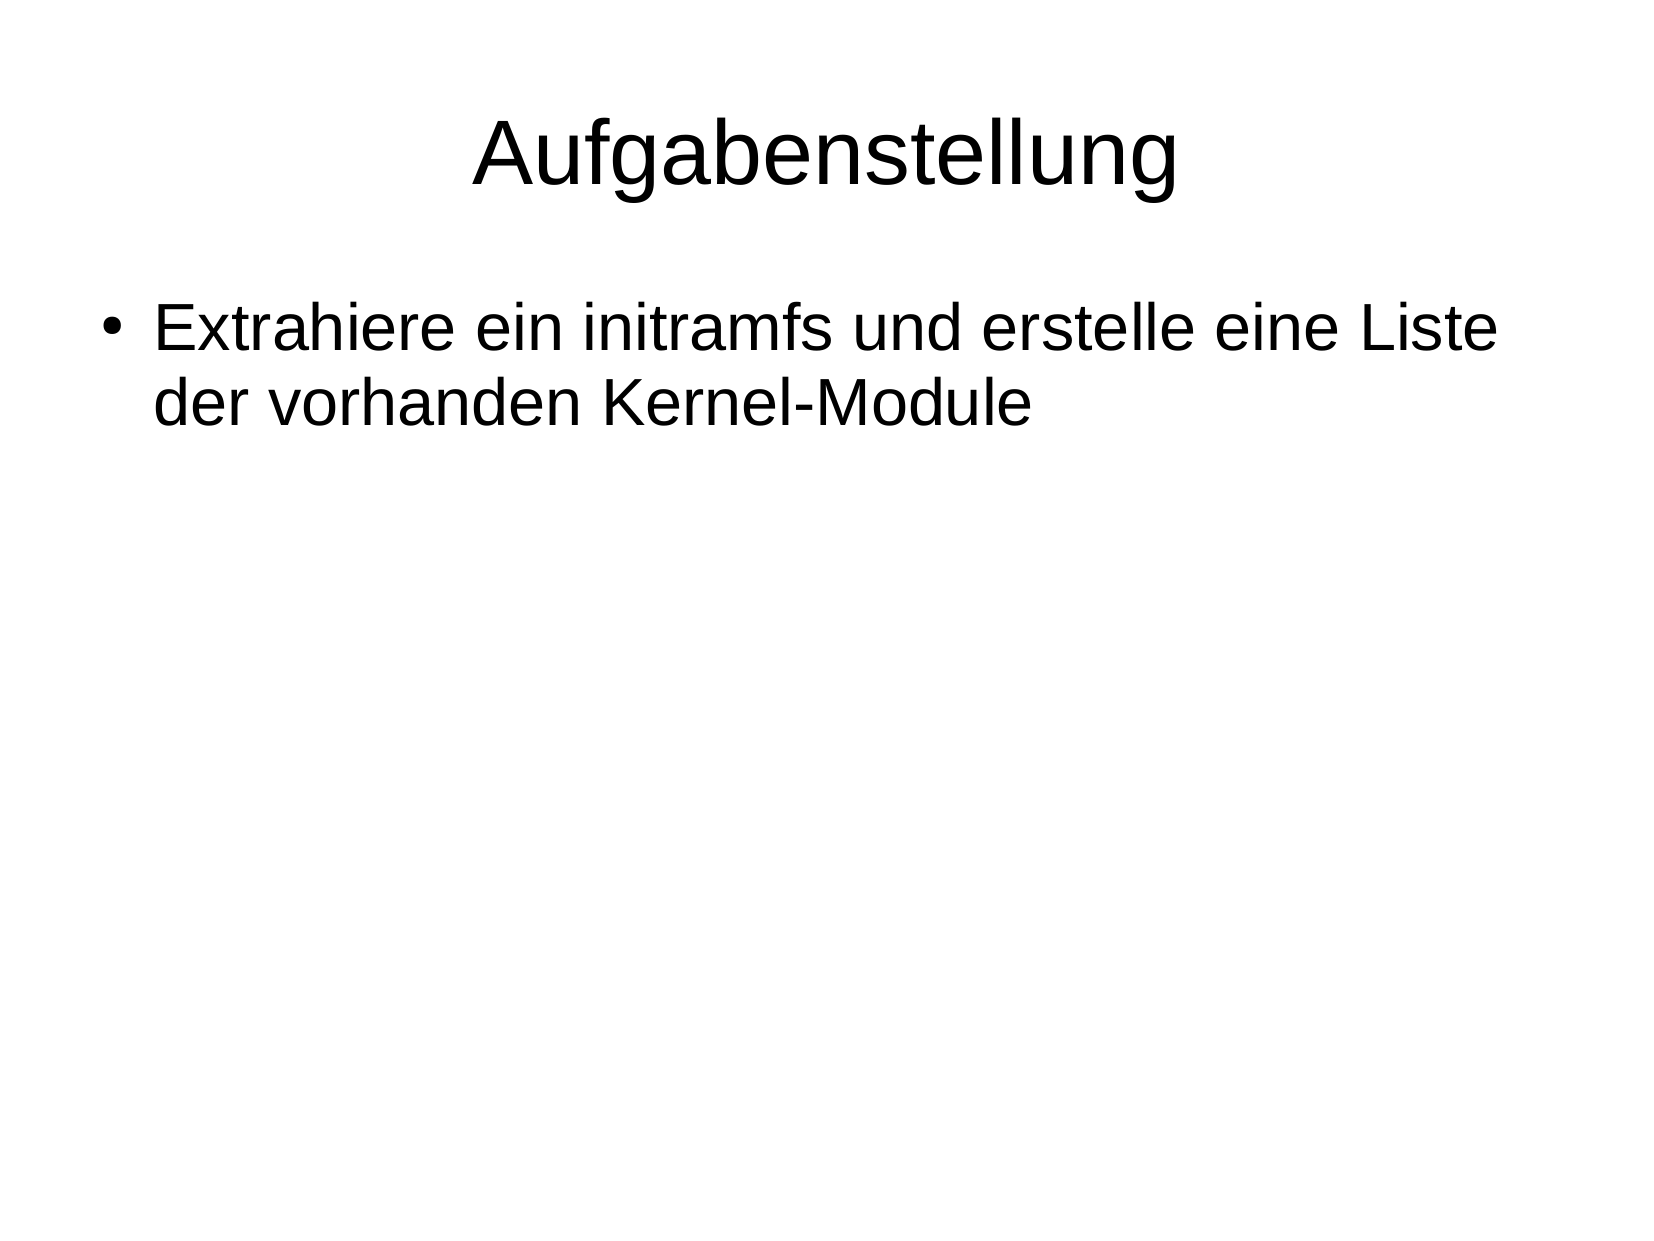

# Aufgabenstellung
Extrahiere ein initramfs und erstelle eine Liste der vorhanden Kernel-Module